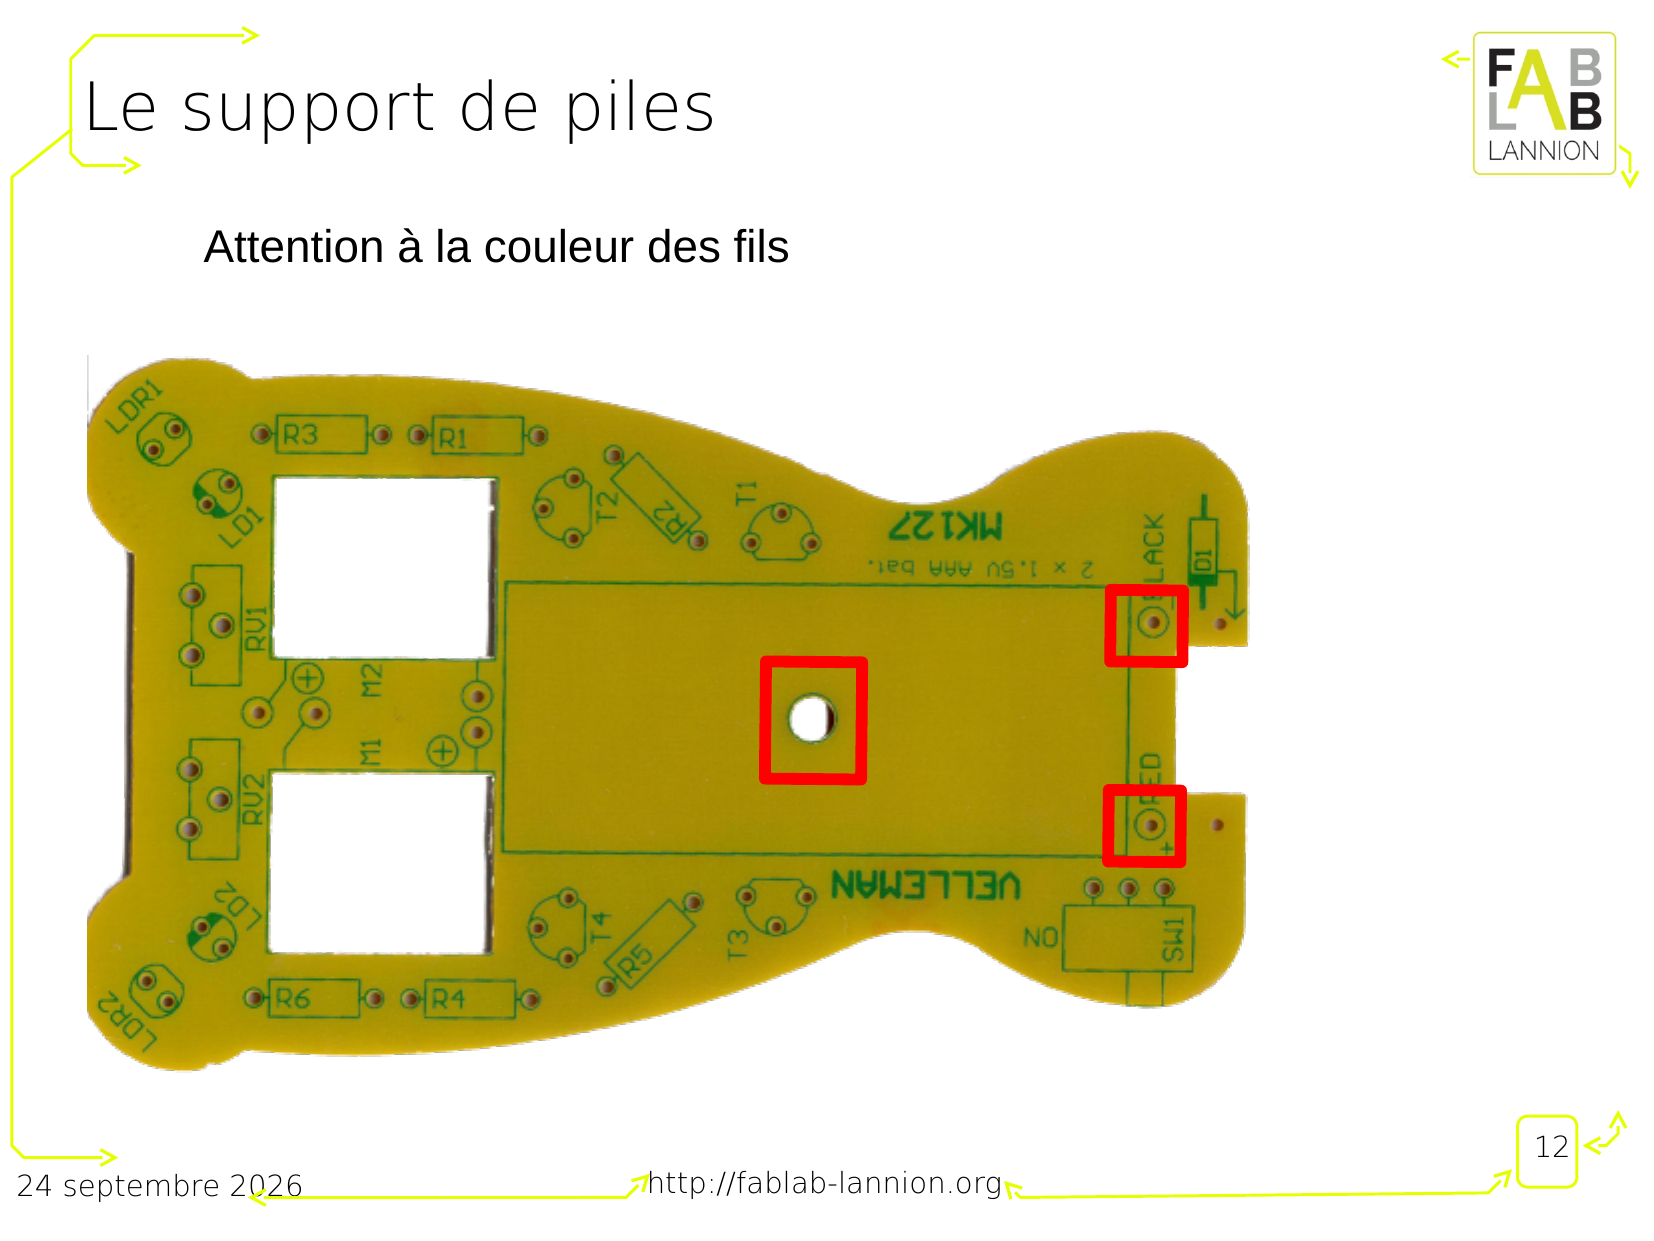

# Le support de piles
Attention à la couleur des fils
12